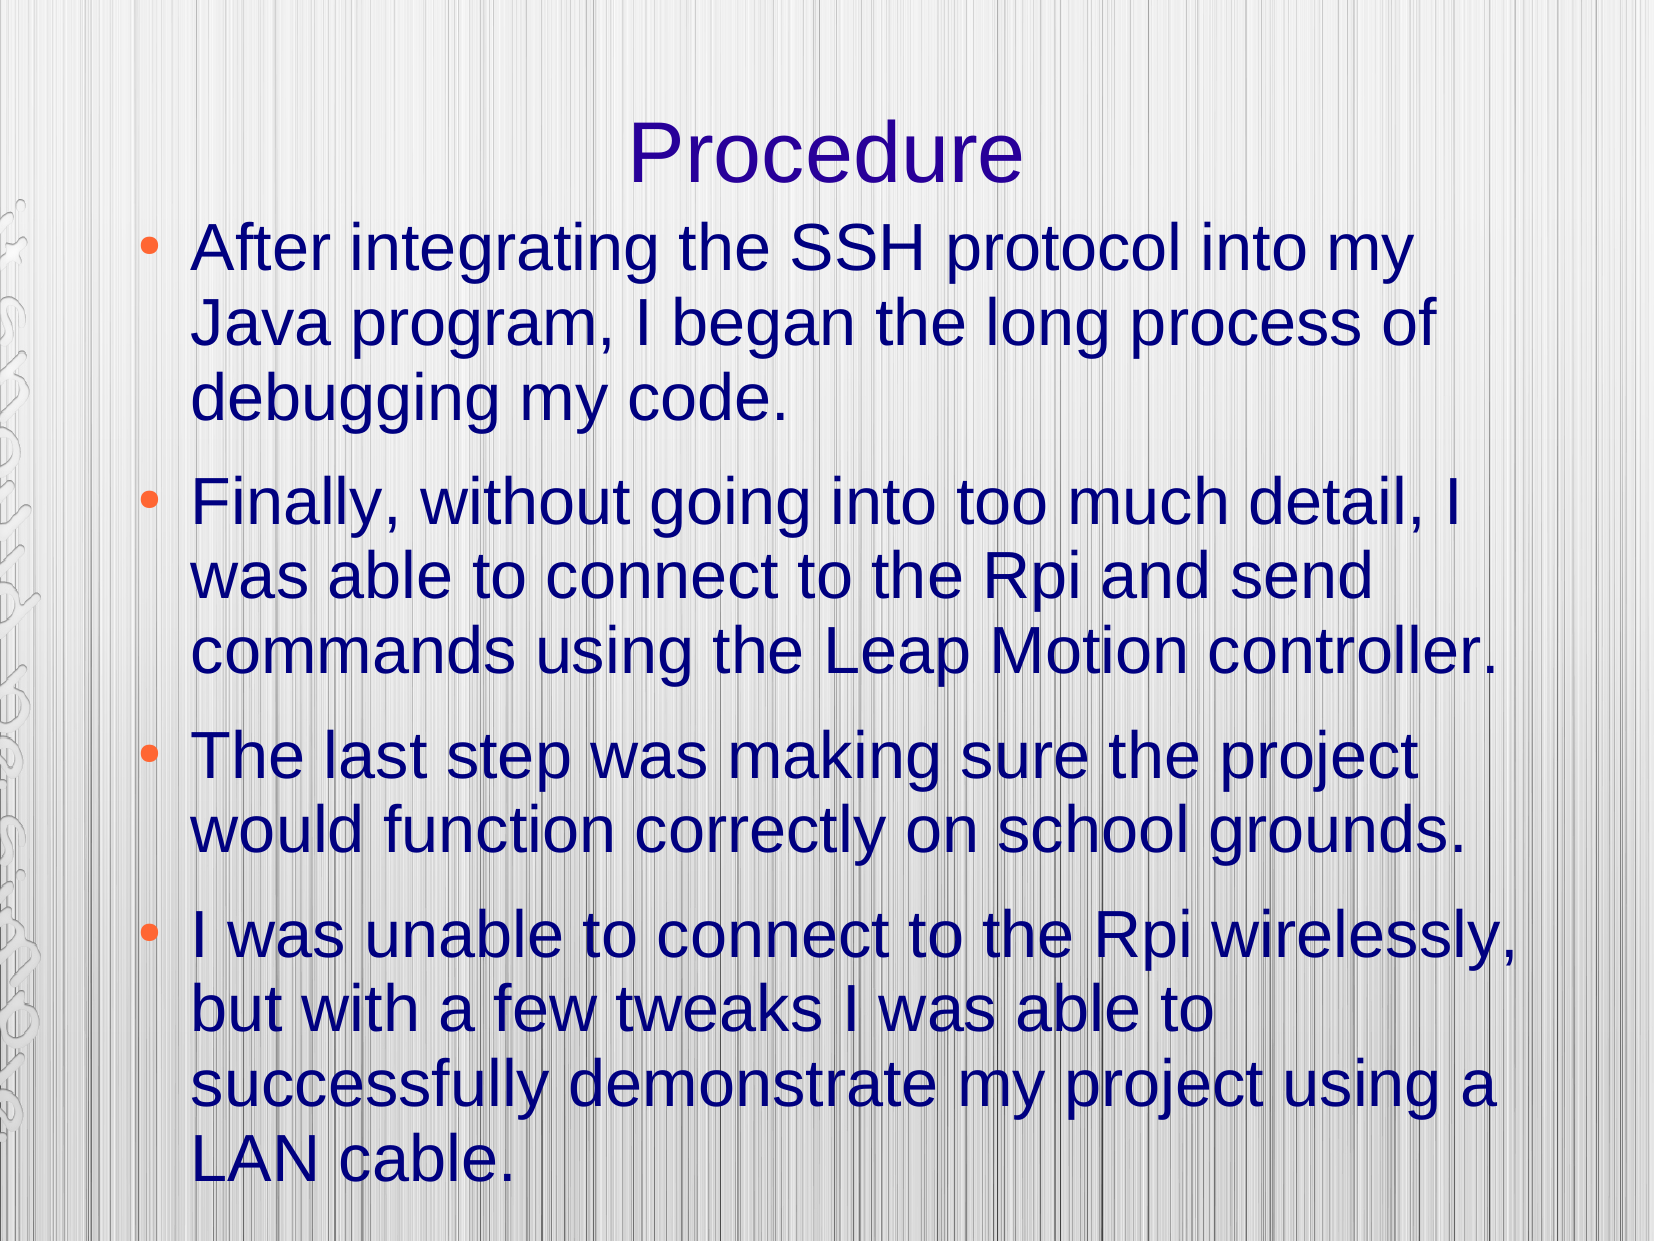

# Procedure
After integrating the SSH protocol into my Java program, I began the long process of debugging my code.
Finally, without going into too much detail, I was able to connect to the Rpi and send commands using the Leap Motion controller.
The last step was making sure the project would function correctly on school grounds.
I was unable to connect to the Rpi wirelessly, but with a few tweaks I was able to successfully demonstrate my project using a LAN cable.